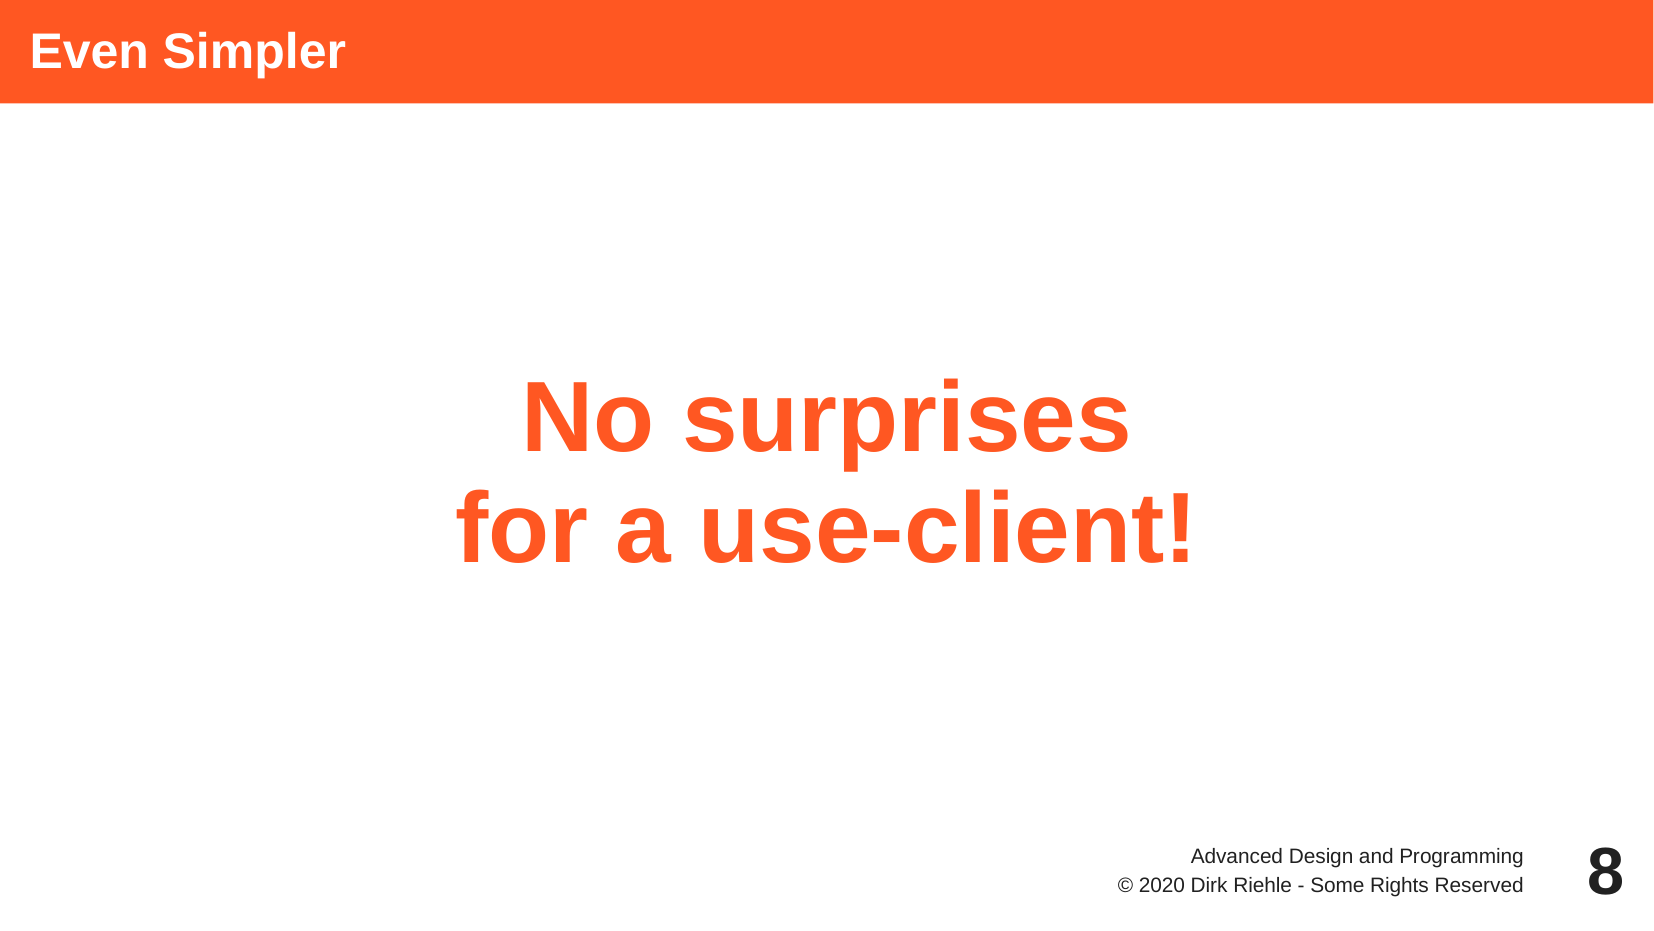

# Even Simpler
No surprises
for a use-client!
Advanced Design and Programming
8
© 2020 Dirk Riehle - Some Rights Reserved